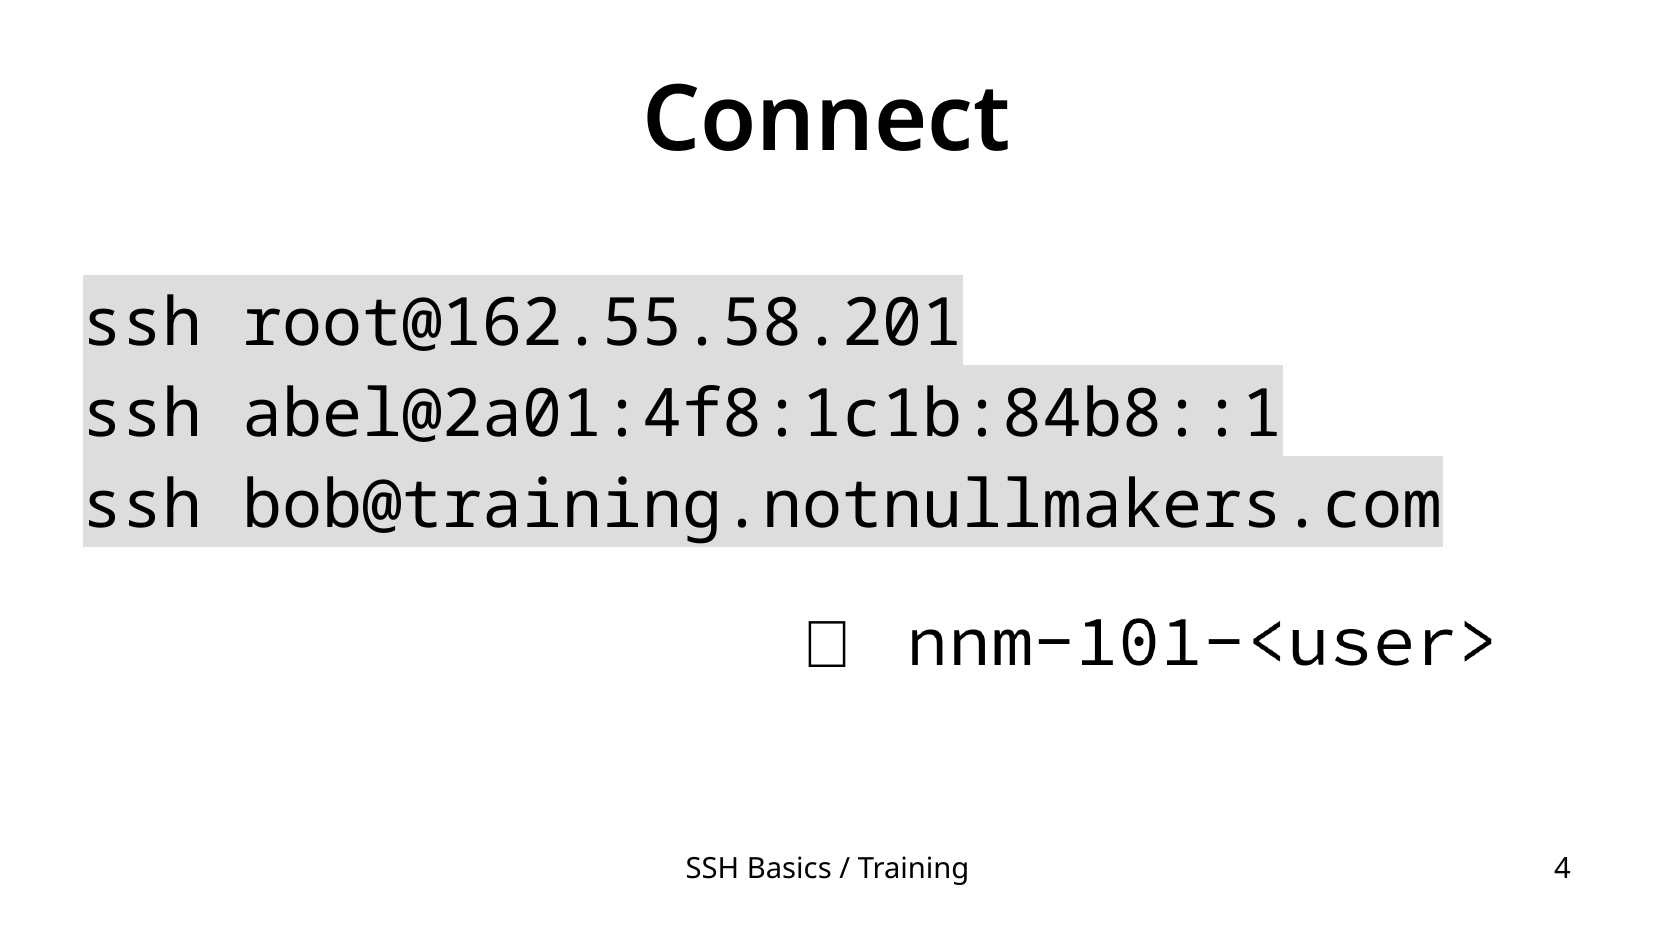

# Connect
ssh root@162.55.58.201
ssh abel@2a01:4f8:1c1b:84b8::1
ssh bob@training.notnullmakers.com
🤫
SSH Basics / Training
4